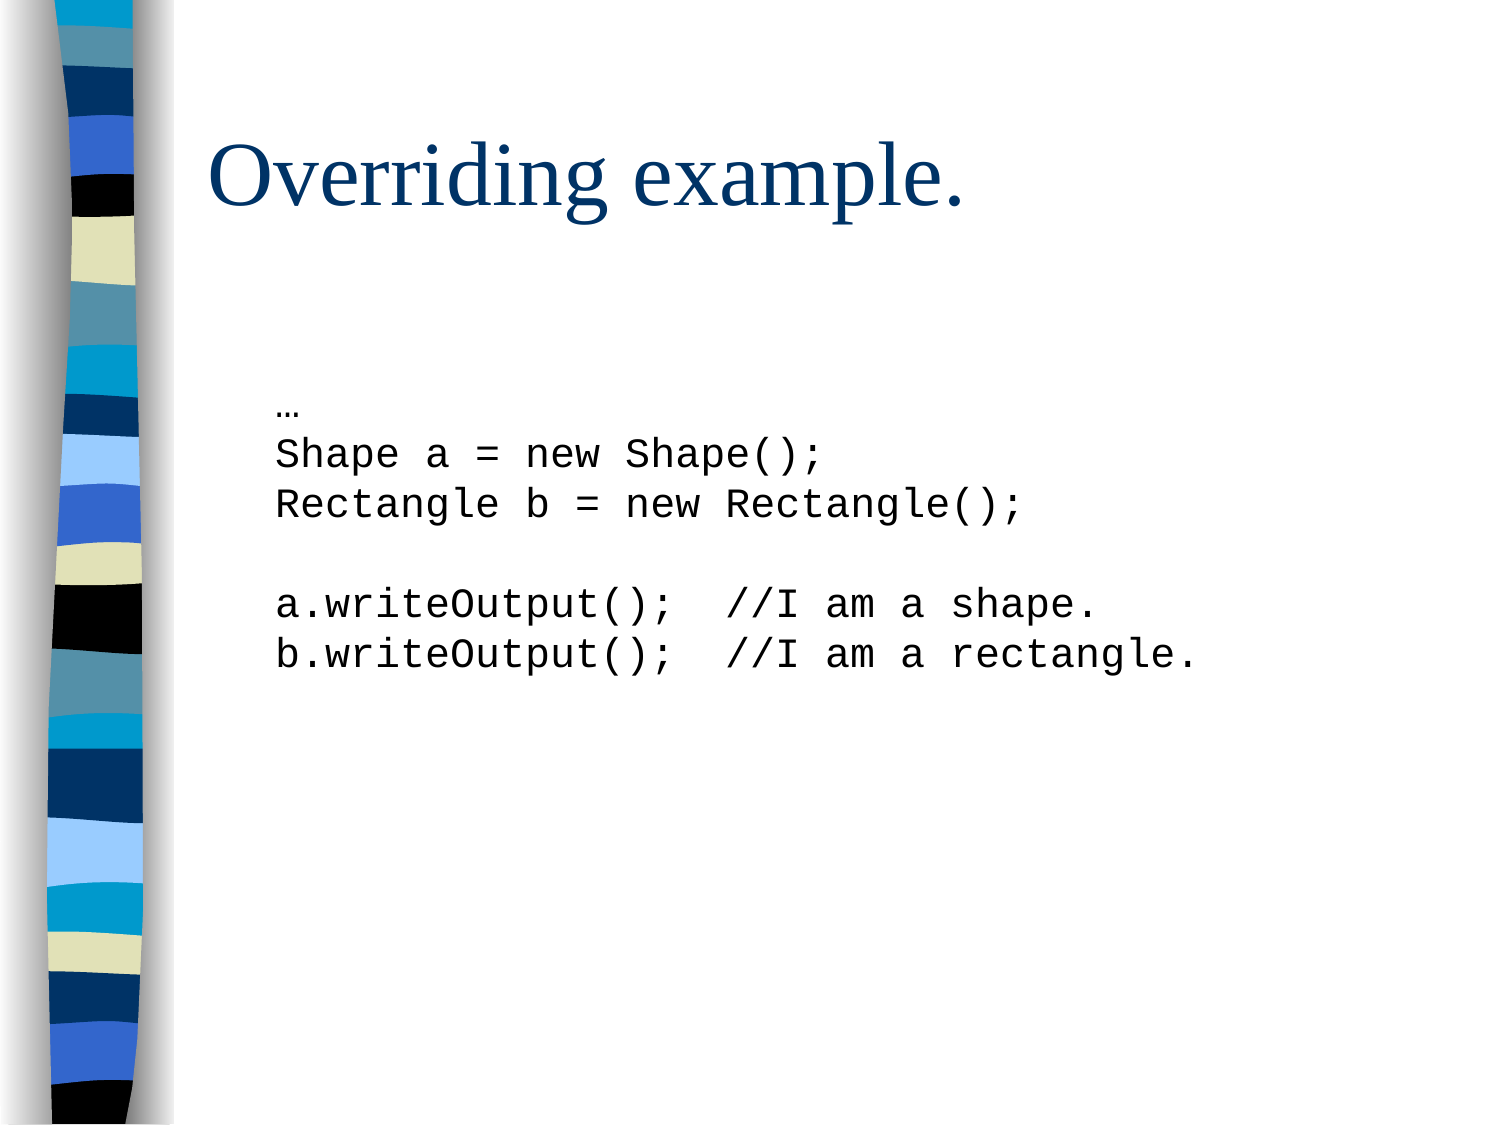

# Overriding example.
…
Shape a = new Shape();
Rectangle b = new Rectangle();
a.writeOutput();	//I am a shape.
b.writeOutput();	//I am a rectangle.